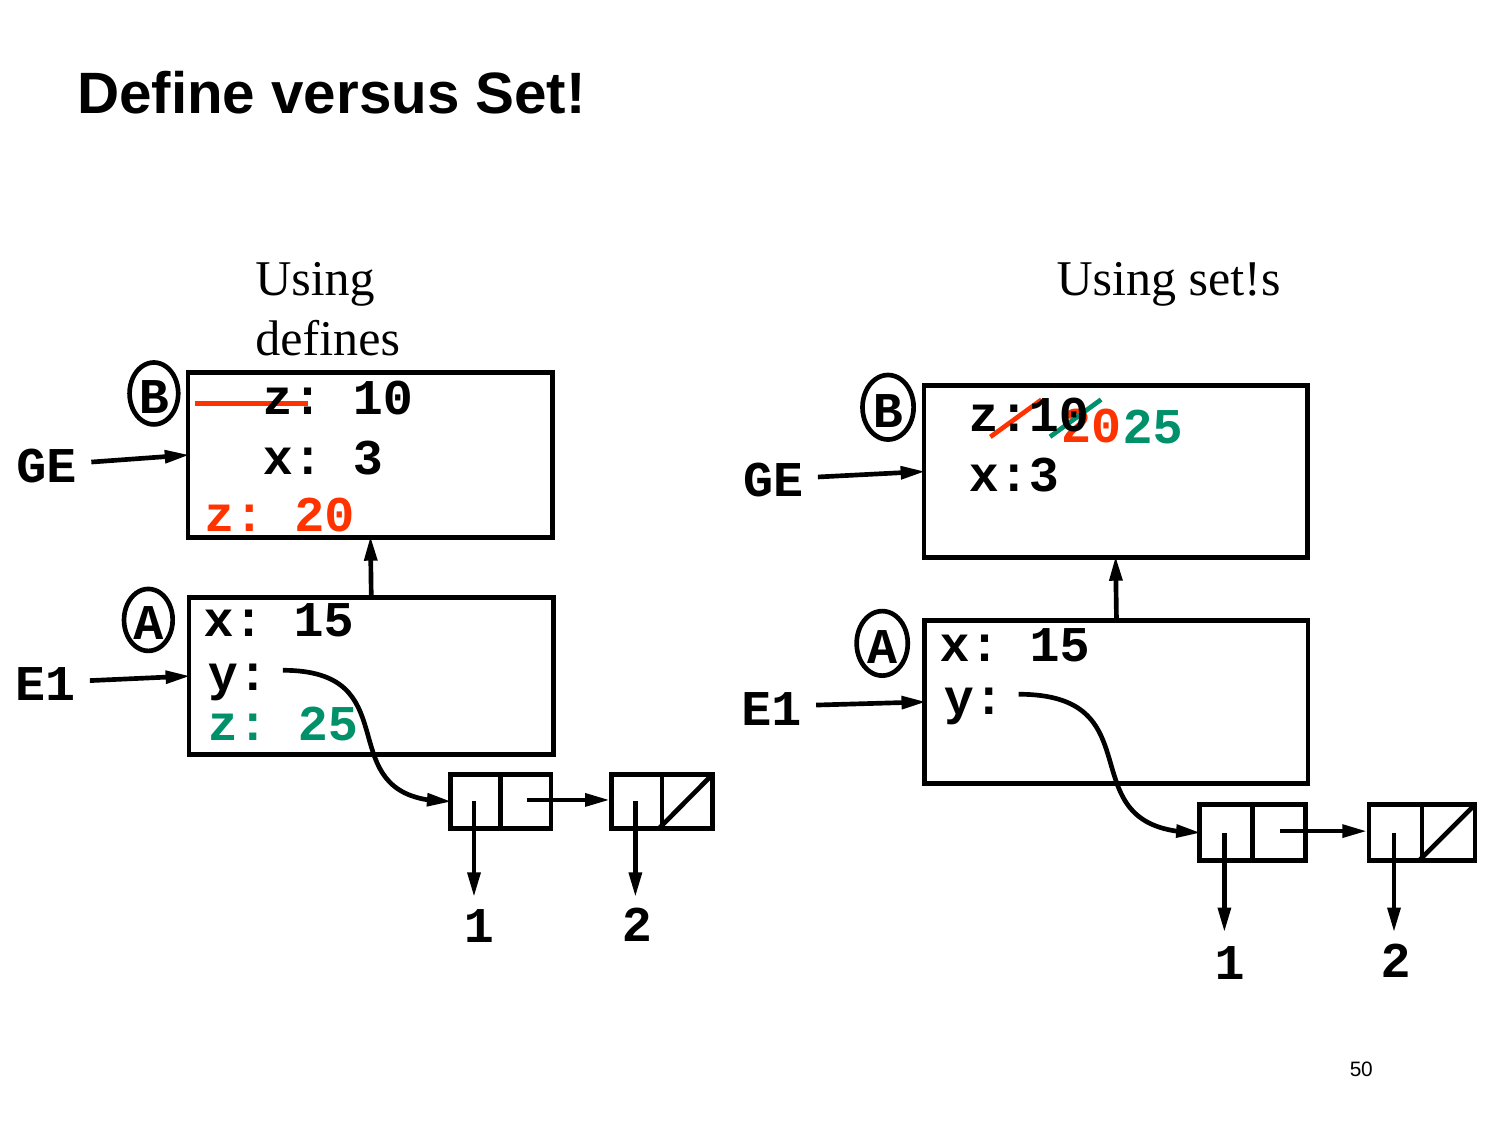

# Define versus Set!
Using defines
Using set!s
B
 z: 10
 x: 3
GE
A
x: 15
y:
E1
1
2
z: 20
z: 25
B
 z:10
 x:3
GE
A
x: 15
y:
E1
1
2
20
25
50